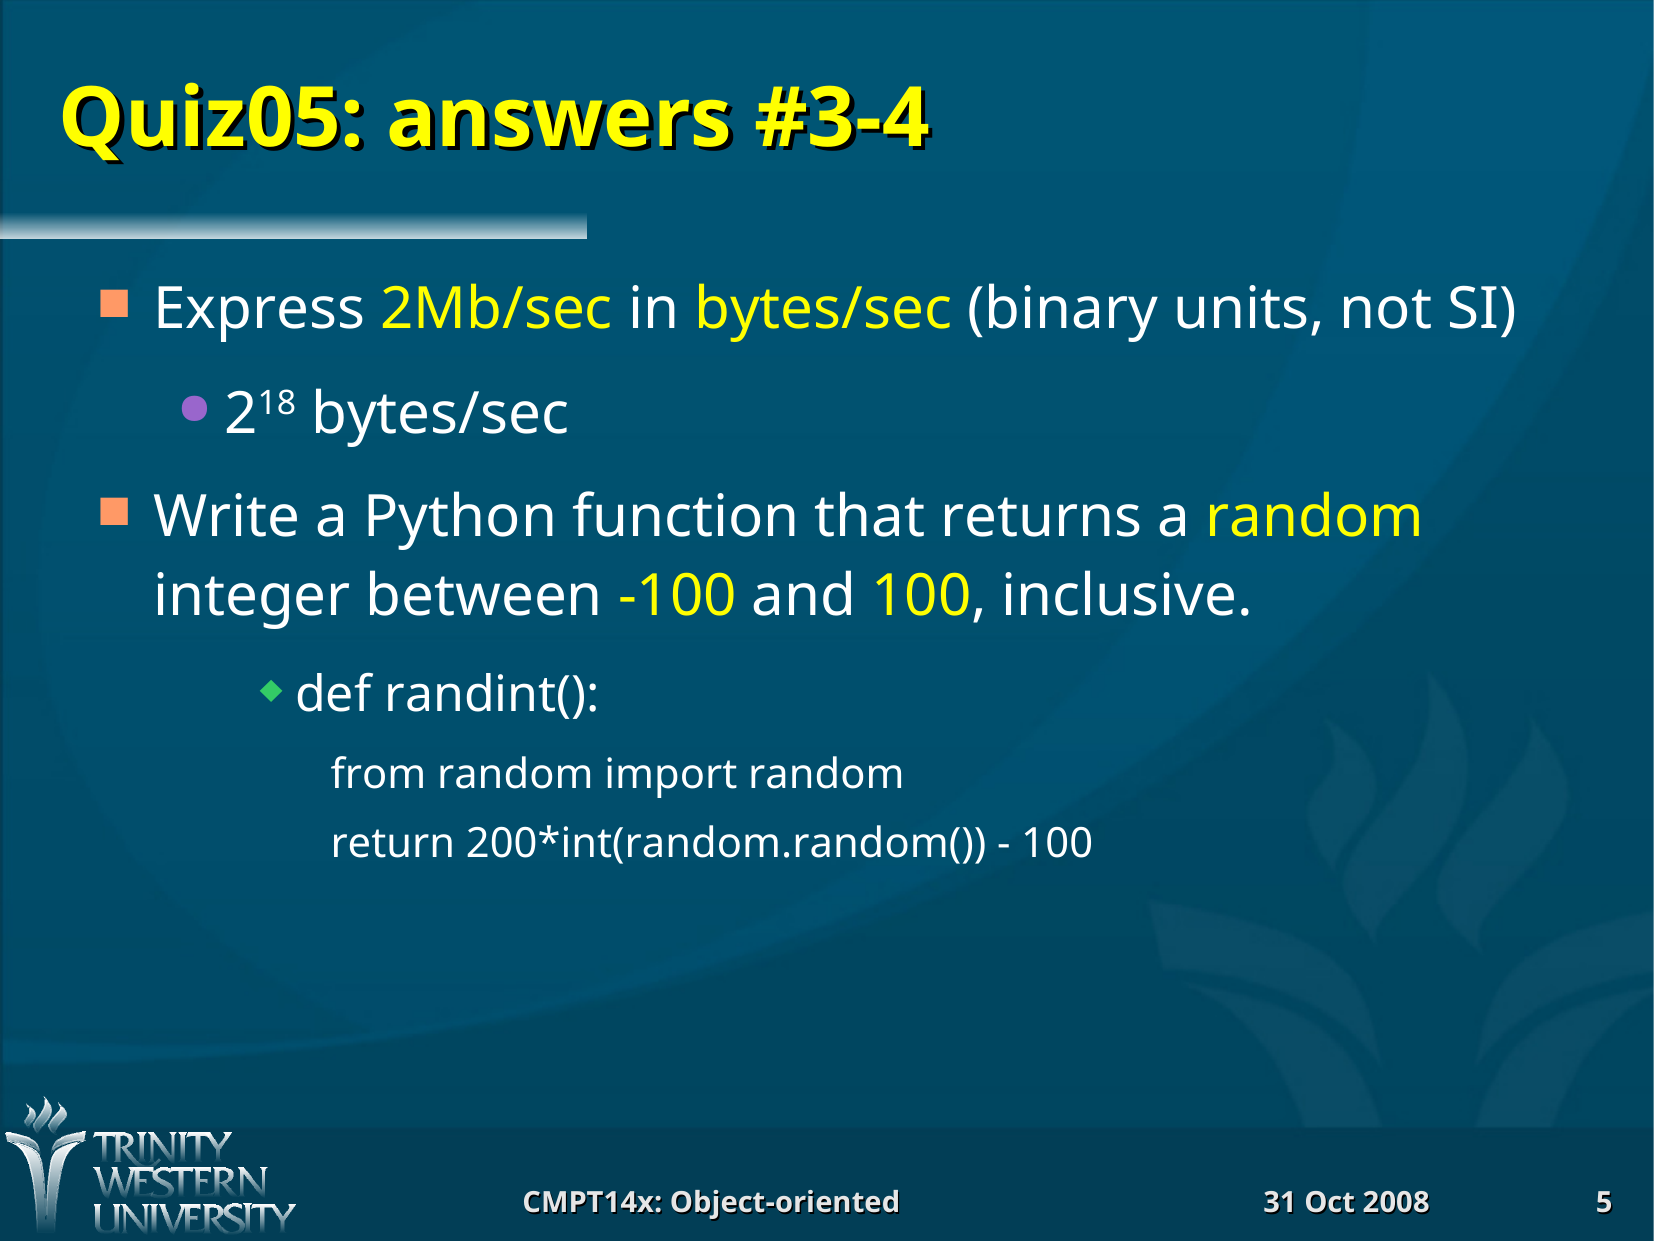

# Quiz05: answers #3-4
Express 2Mb/sec in bytes/sec (binary units, not SI)
218 bytes/sec
Write a Python function that returns a random integer between -100 and 100, inclusive.
def randint():
from random import random
return 200*int(random.random()) - 100
CMPT14x: Object-oriented
31 Oct 2008
5